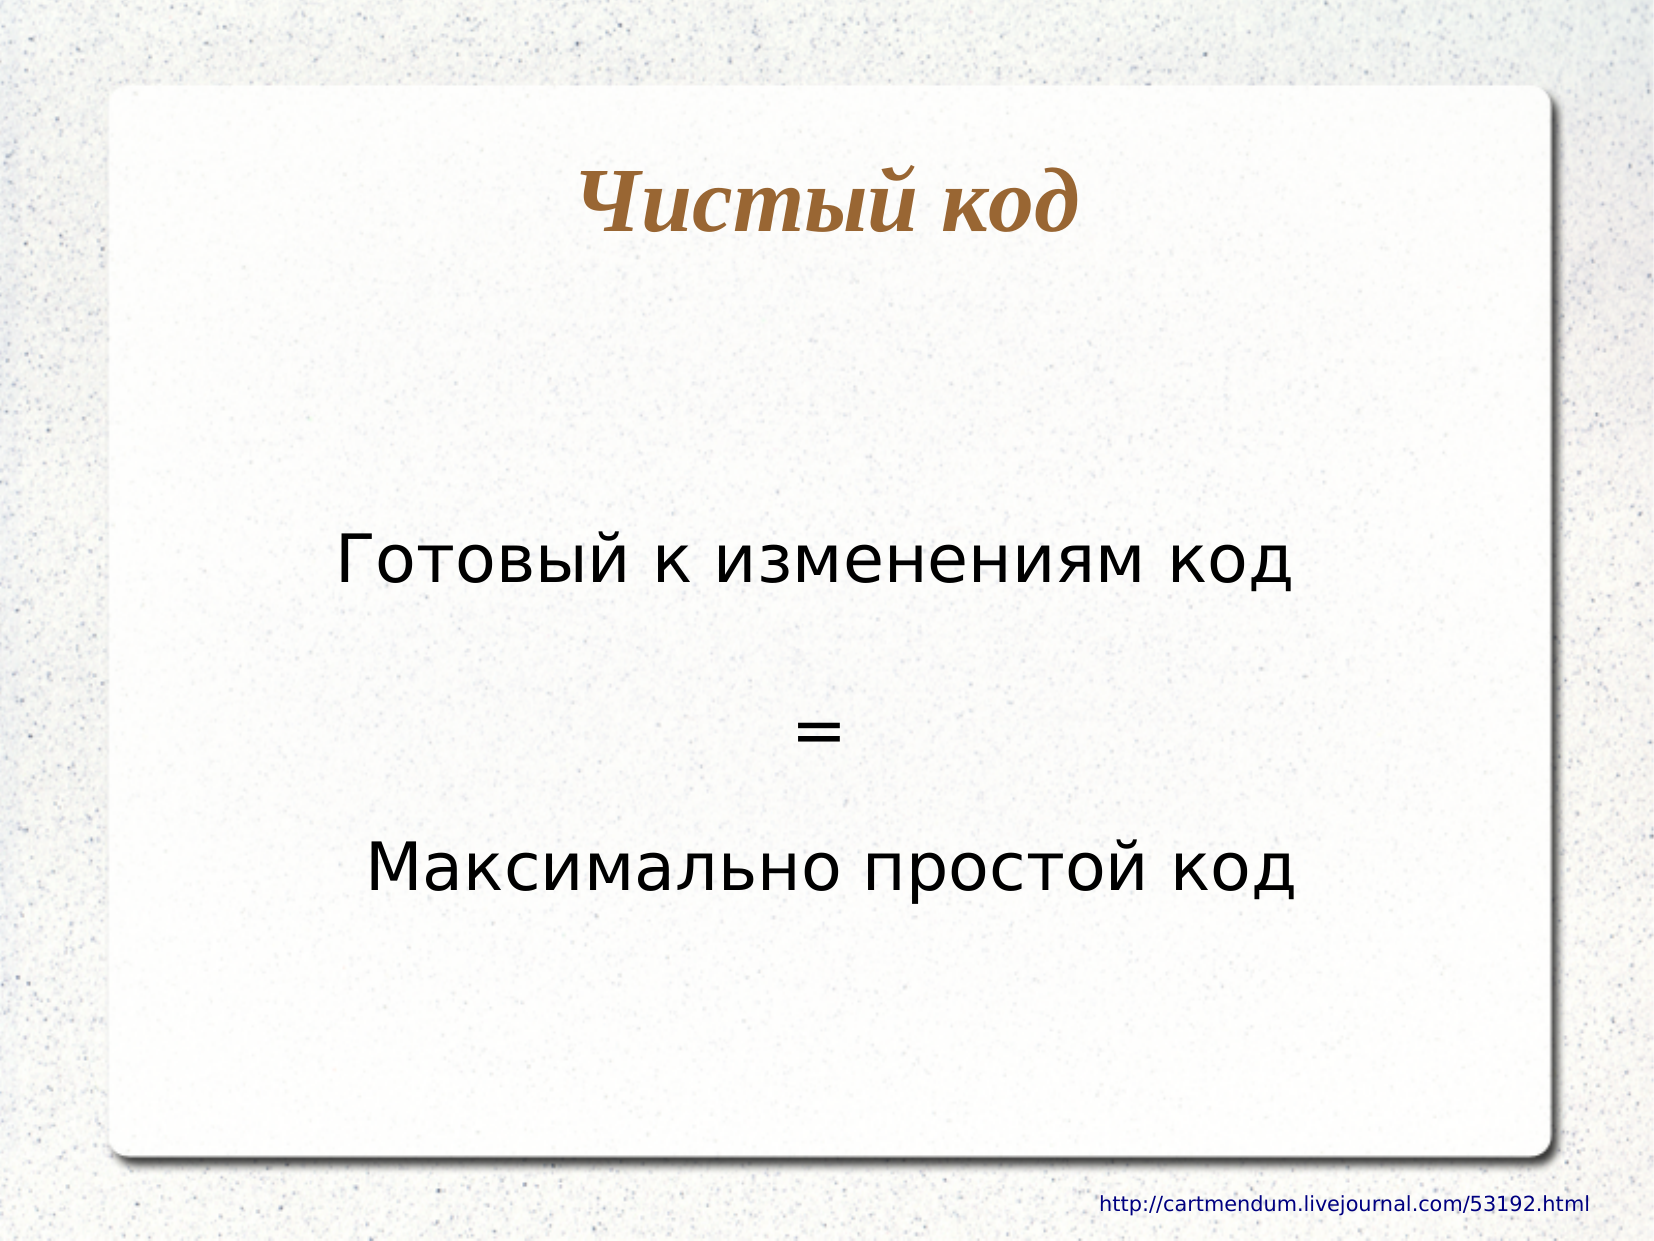

# Чистый код
Готовый к изменениям код
=
Максимально простой код
http://cartmendum.livejournal.com/53192.html